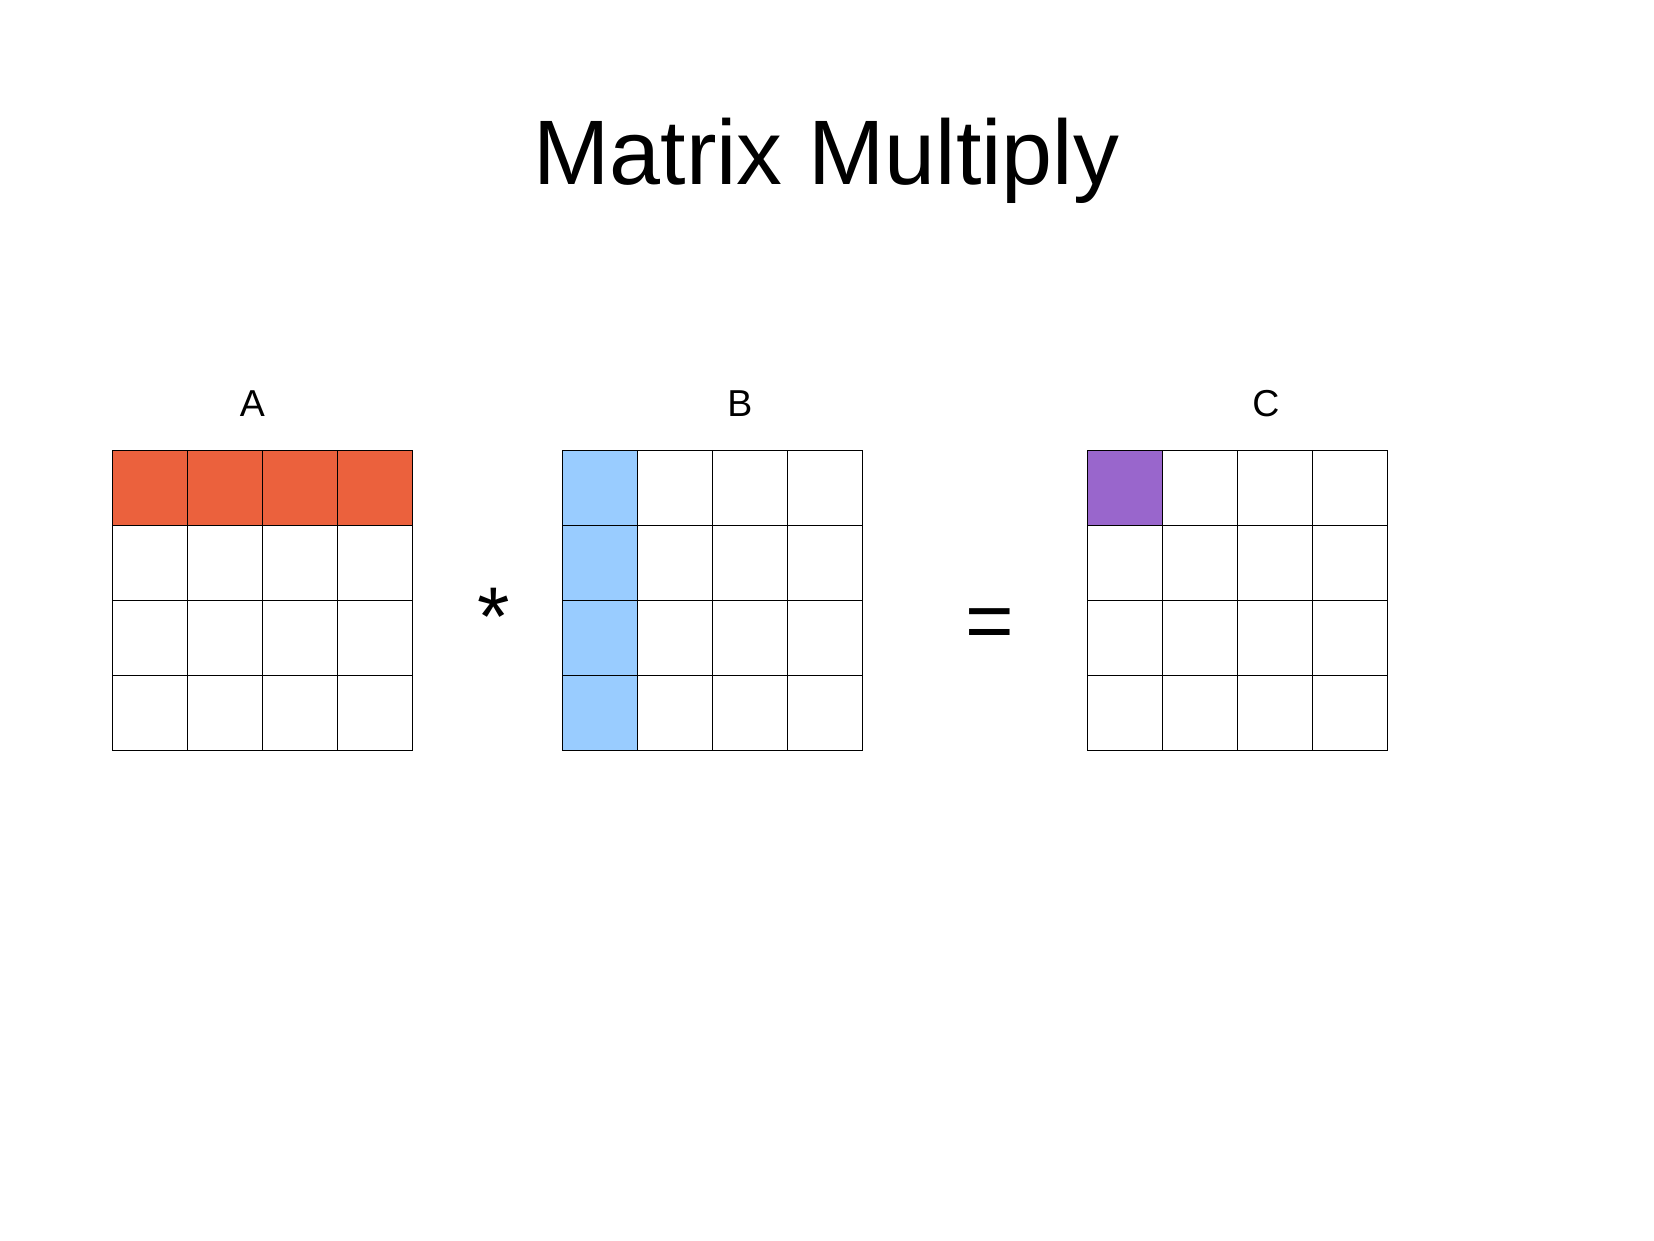

# Matrix Multiply
A
B
C
*
=